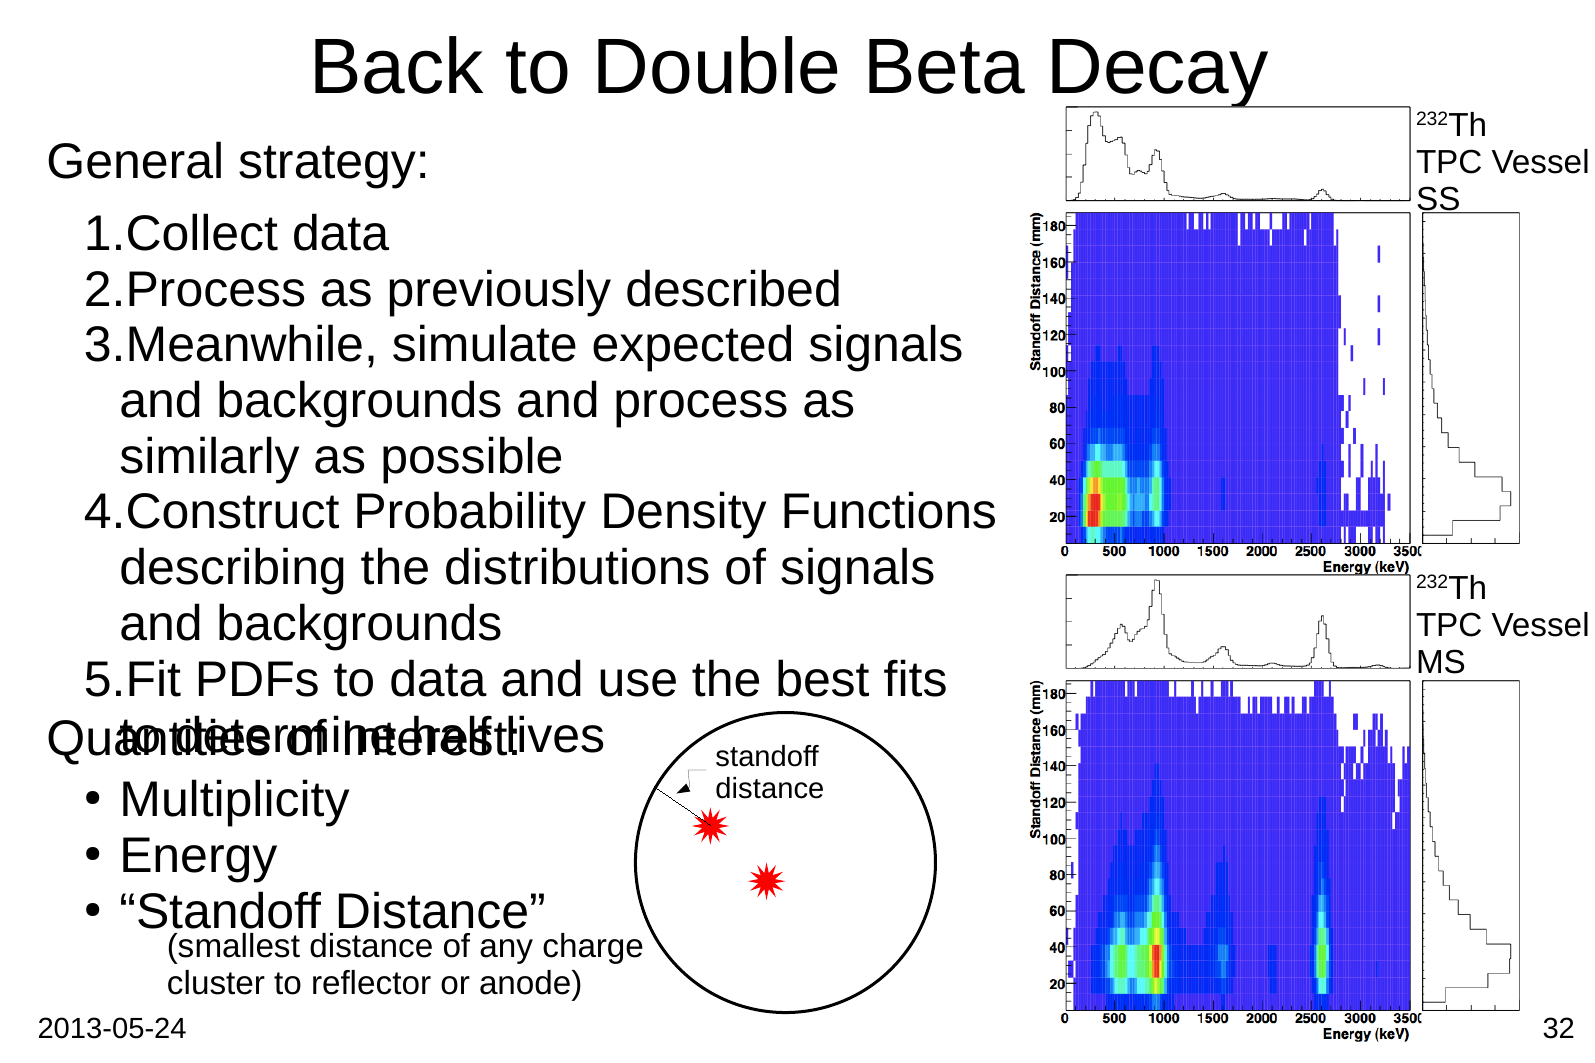

# Back to Double Beta Decay
232Th
TPC Vessel
SS
General strategy:
Collect data
Process as previously described
Meanwhile, simulate expected signals and backgrounds and process as similarly as possible
Construct Probability Density Functions describing the distributions of signals and backgrounds
Fit PDFs to data and use the best fits to determine half lives
232Th
TPC Vessel
MS
Quantities of Interest:
standoff distance
Multiplicity
Energy
“Standoff Distance”
(smallest distance of any charge cluster to reflector or anode)
2013-05-24
32